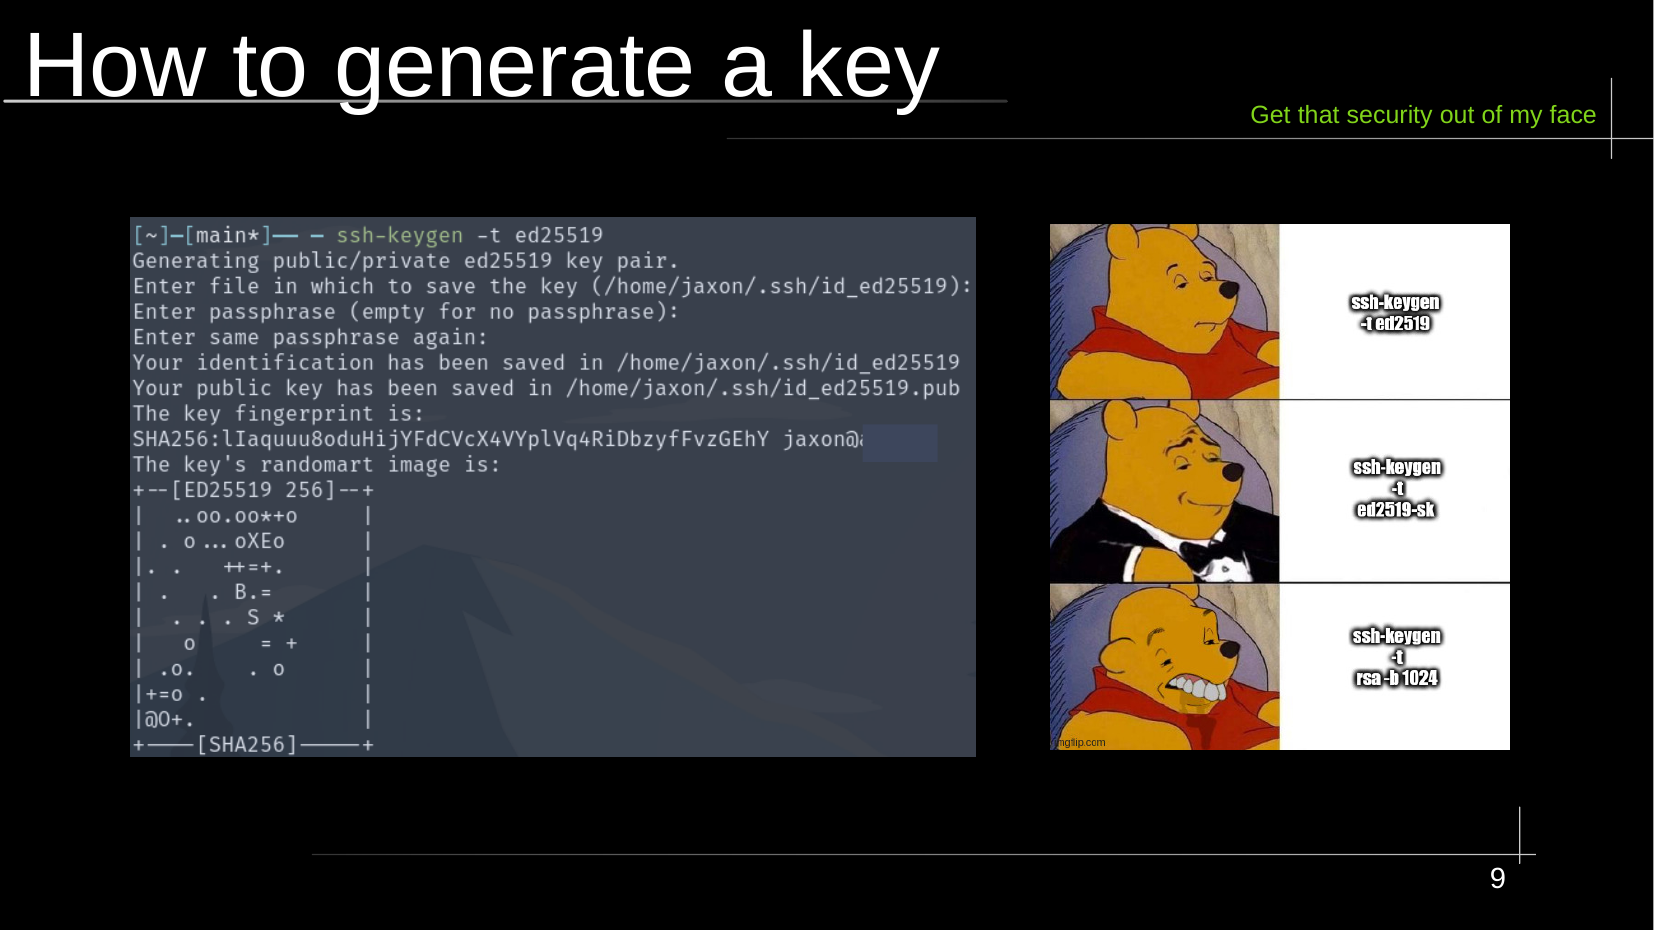

# How to generate a key
Get that security out of my face
9